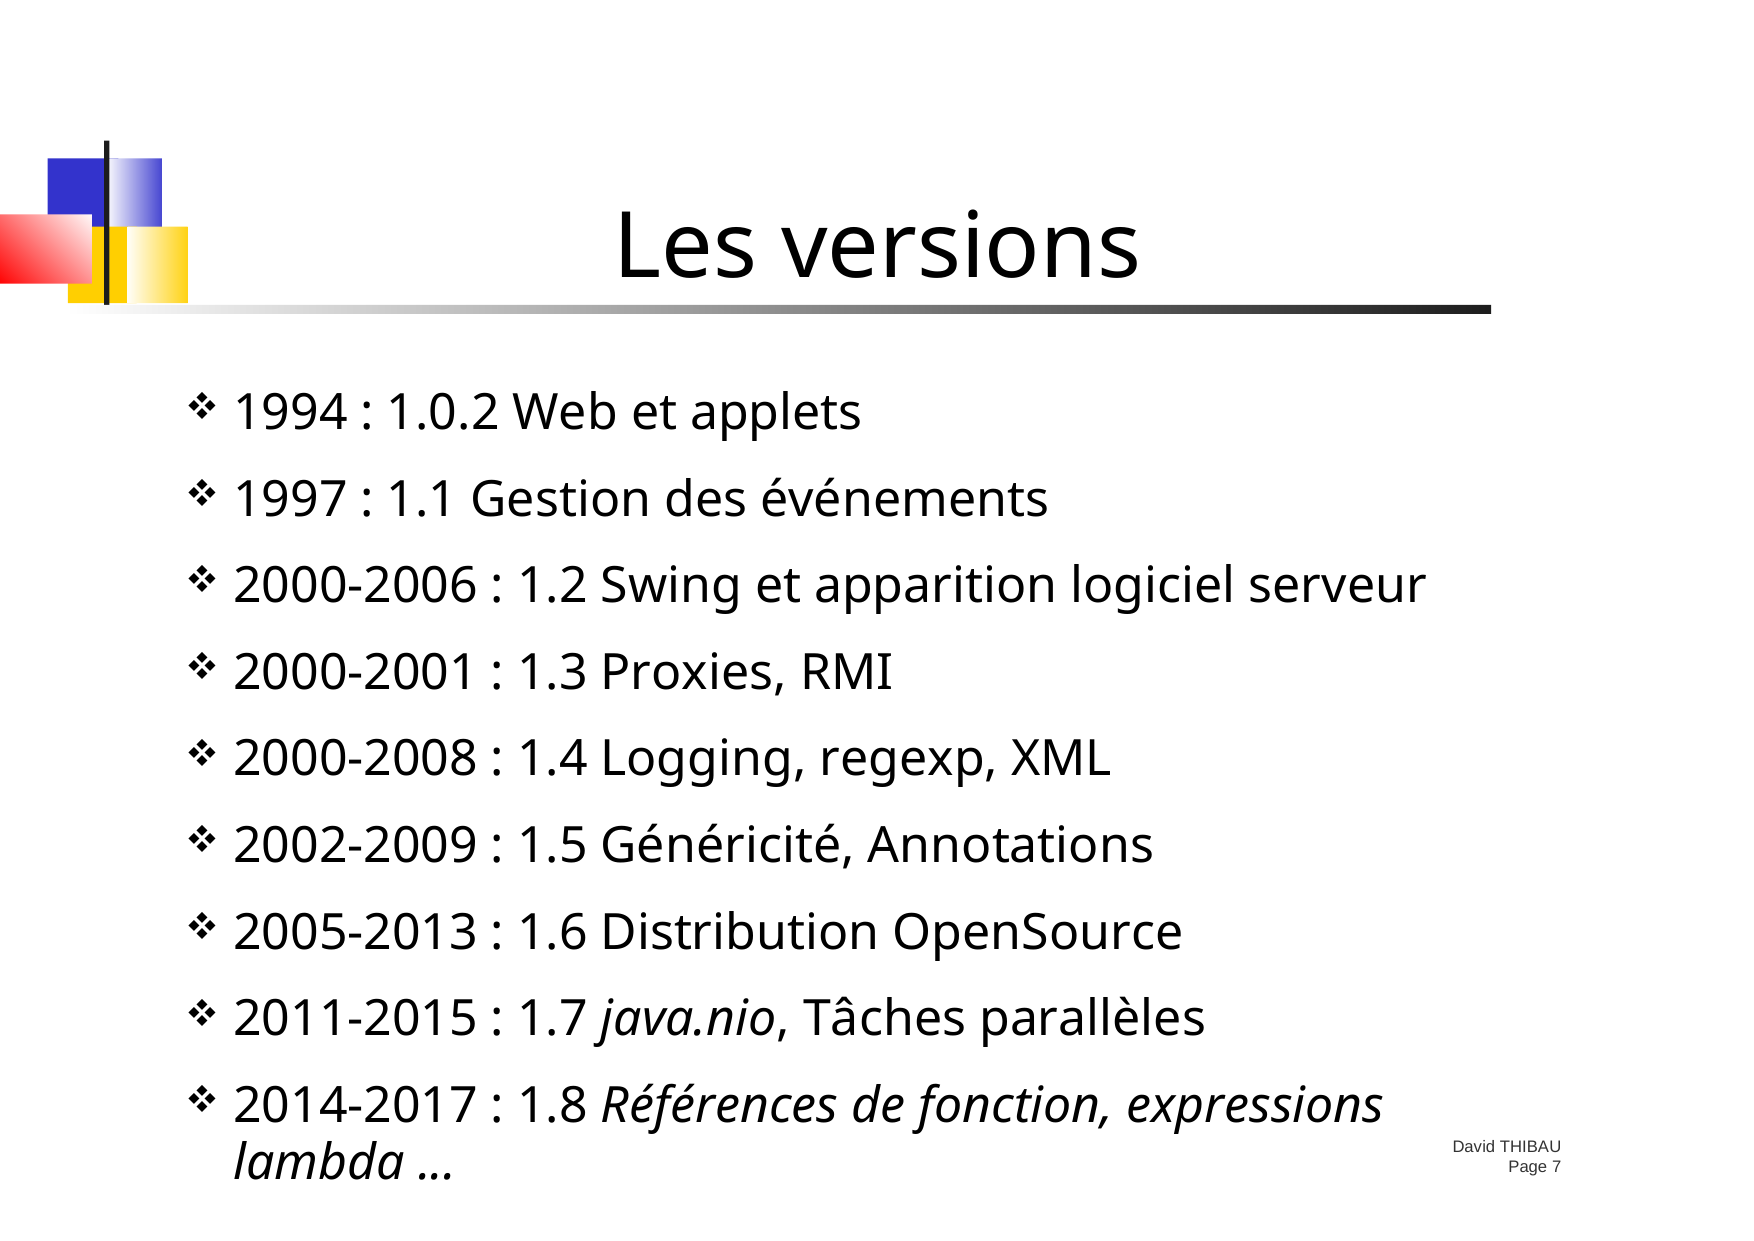

# Les versions
1994 : 1.0.2 Web et applets
1997 : 1.1 Gestion des événements
2000-2006 : 1.2 Swing et apparition logiciel serveur
2000-2001 : 1.3 Proxies, RMI
2000-2008 : 1.4 Logging, regexp, XML
2002-2009 : 1.5 Généricité, Annotations
2005-2013 : 1.6 Distribution OpenSource
2011-2015 : 1.7 java.nio, Tâches parallèles
2014-2017 : 1.8 Références de fonction, expressions lambda ...